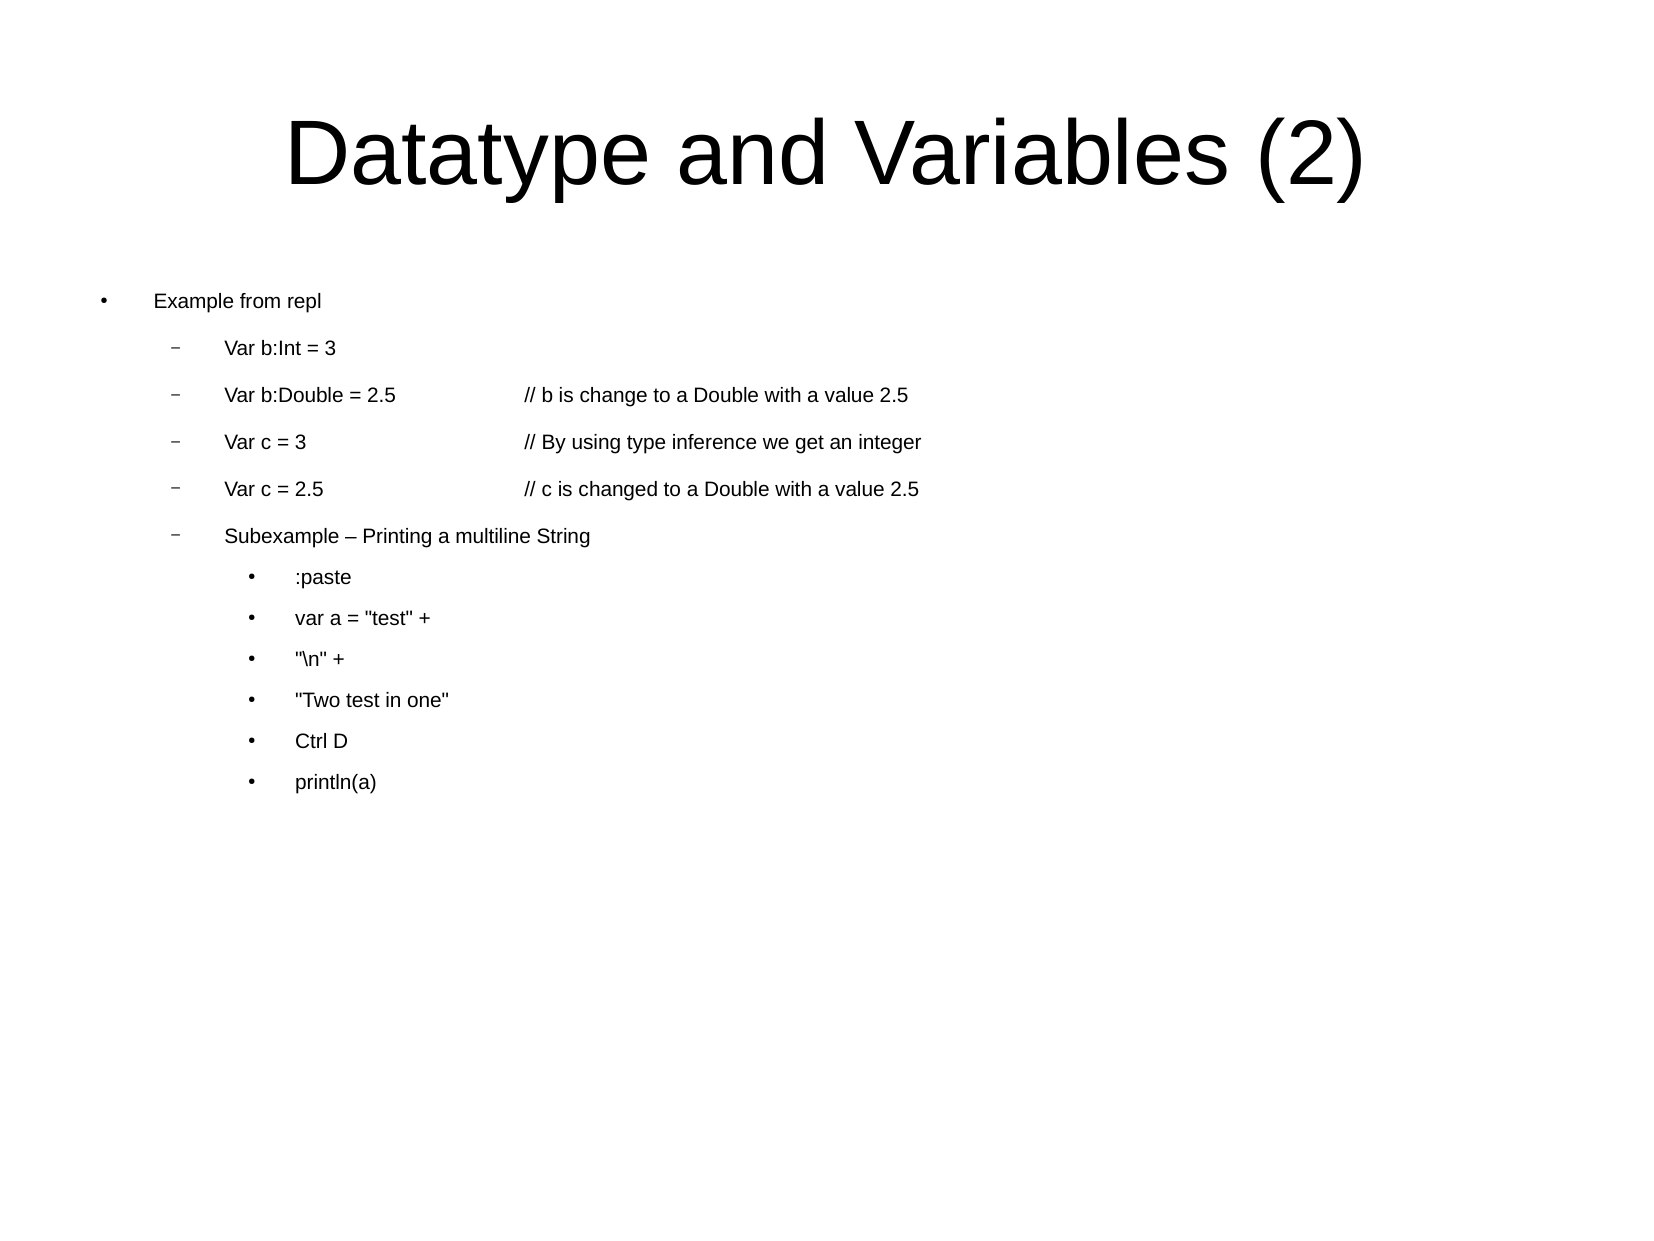

# Datatype and Variables (2)
Example from repl
Var b:Int = 3
Var b:Double = 2.5 		// b is change to a Double with a value 2.5
Var c = 3			// By using type inference we get an integer
Var c = 2.5			// c is changed to a Double with a value 2.5
Subexample – Printing a multiline String
:paste
var a = "test" +
"\n" +
"Two test in one"
Ctrl D
println(a)